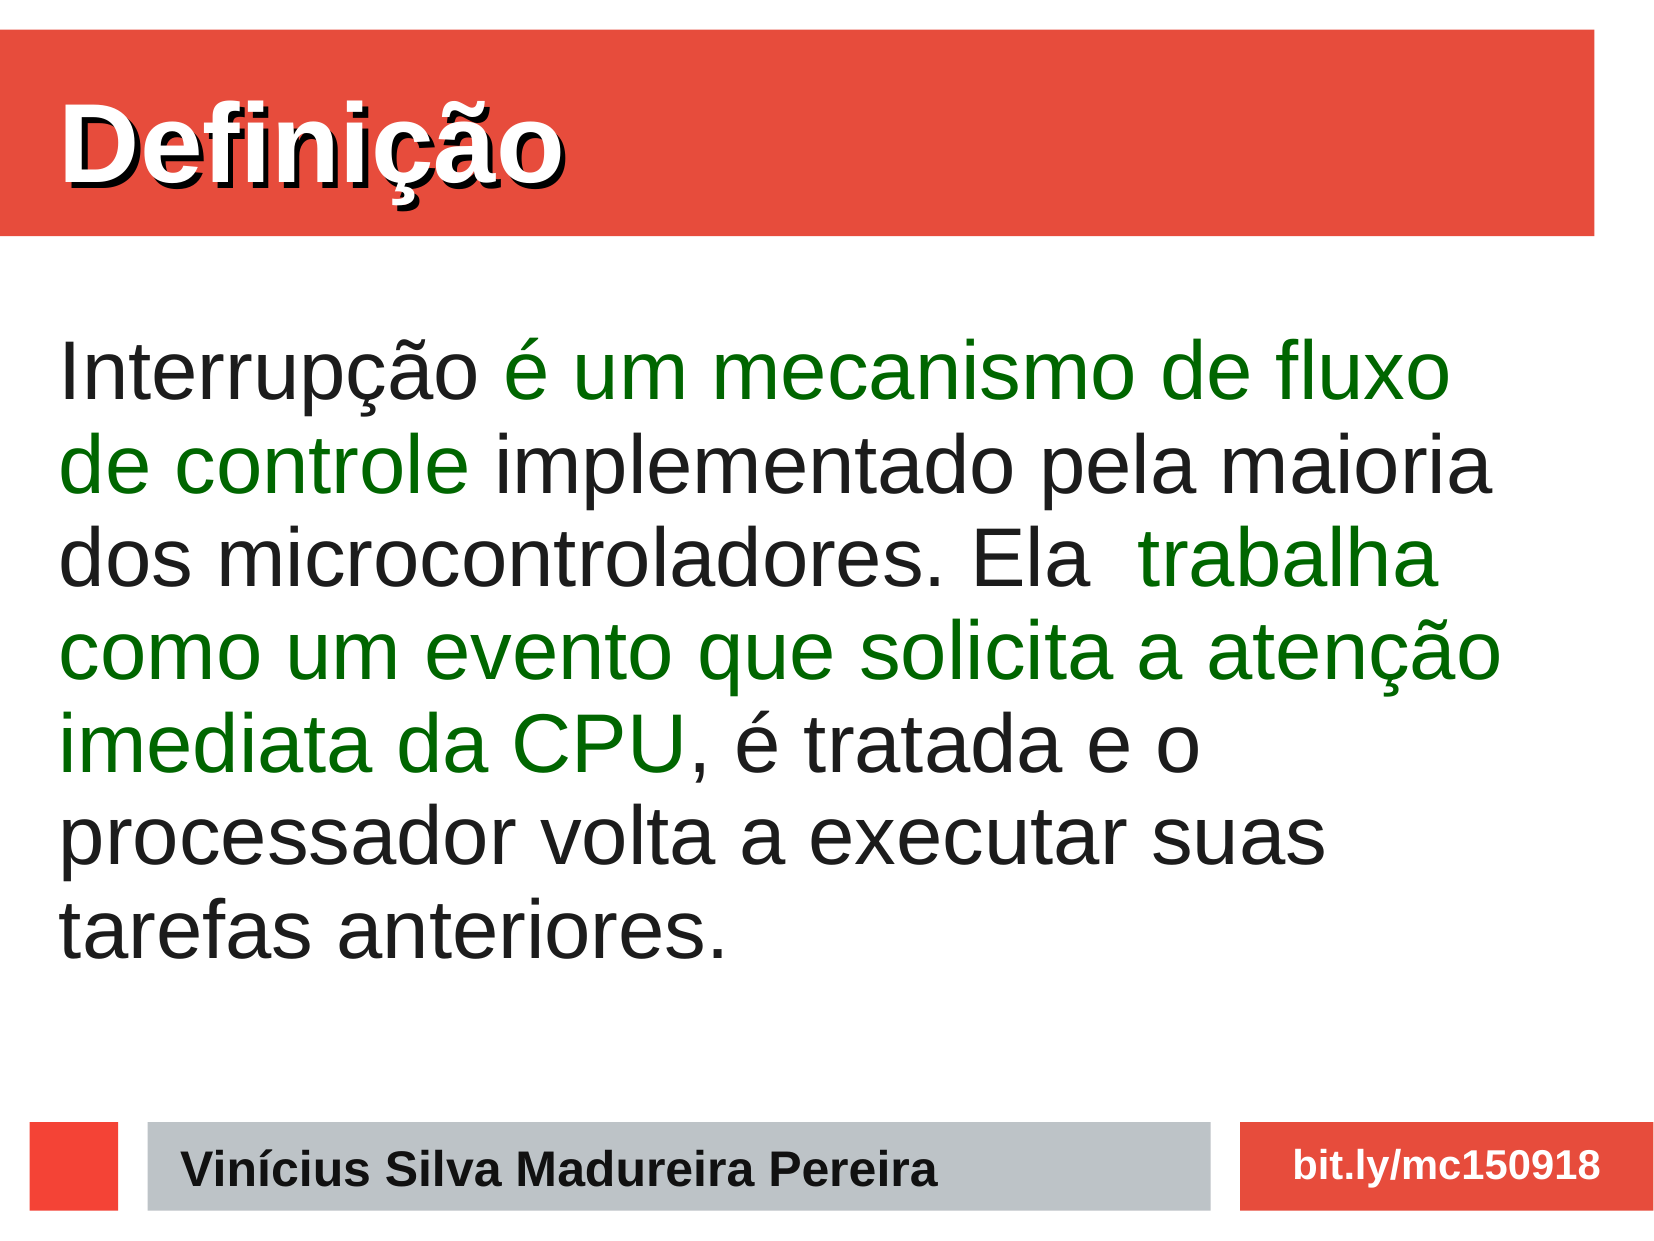

# Definição
Interrupção é um mecanismo de fluxo de controle implementado pela maioria dos microcontroladores. Ela trabalha como um evento que solicita a atenção imediata da CPU, é tratada e o processador volta a executar suas tarefas anteriores.
Vinícius Silva Madureira Pereira
bit.ly/mc150918